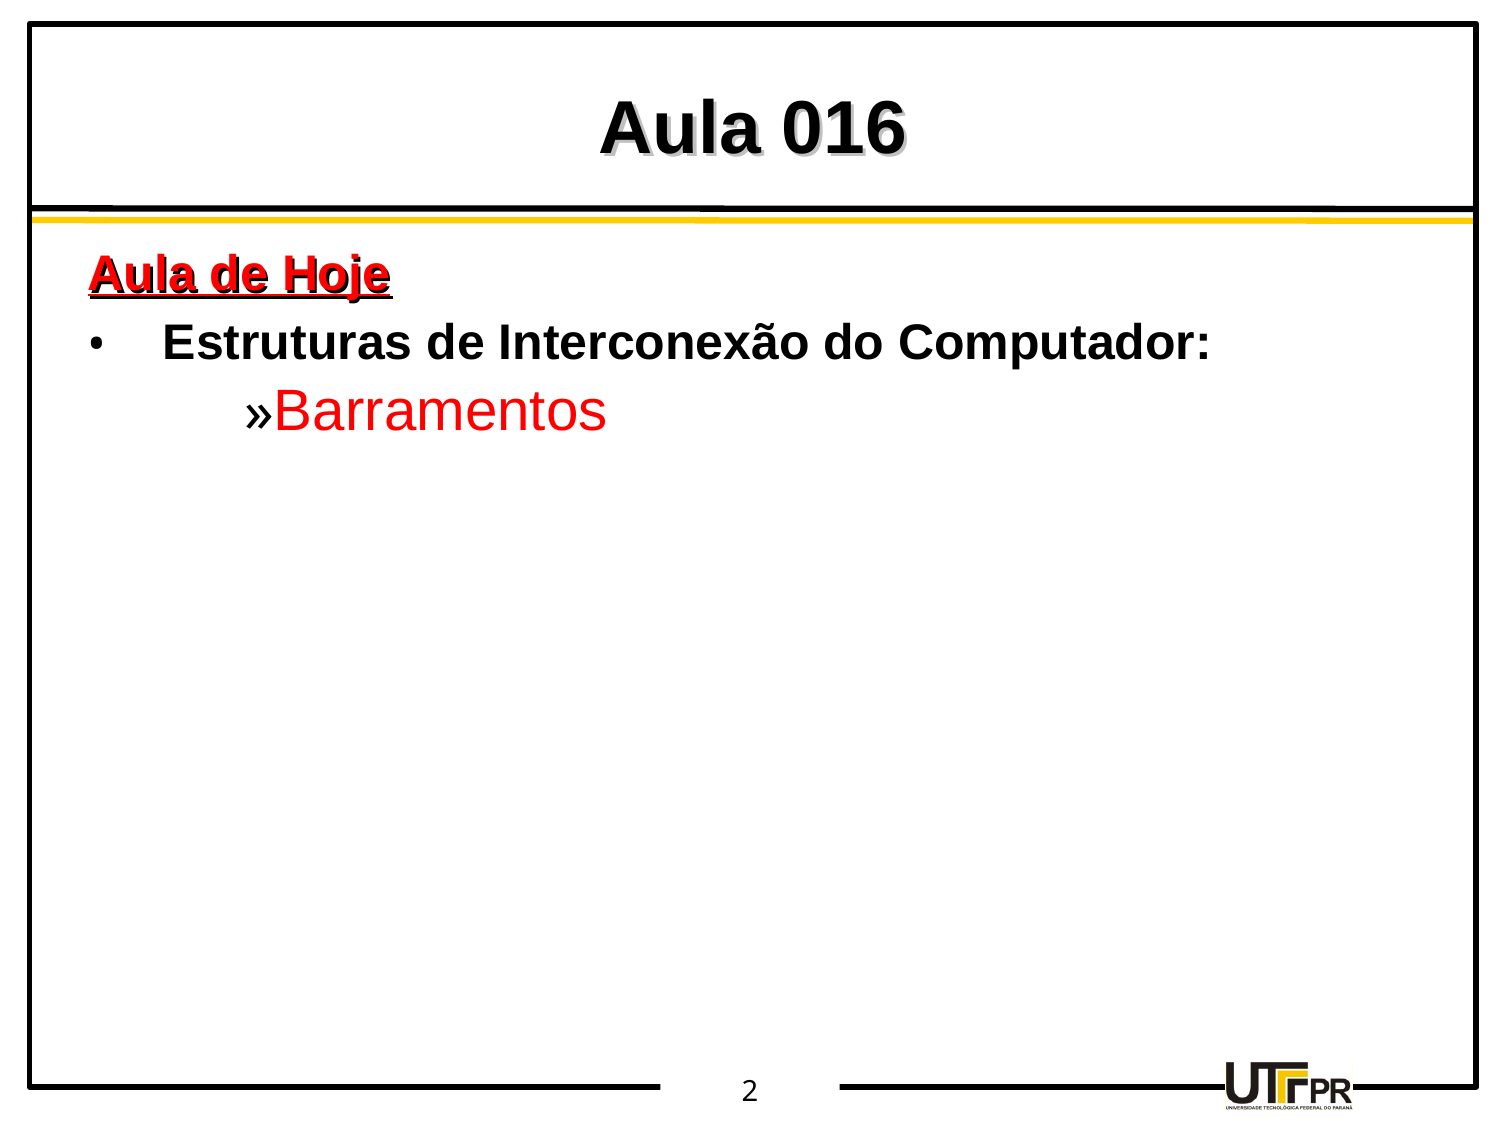

# Aula 016
Aula de Hoje
Estruturas de Interconexão do Computador:
Barramentos